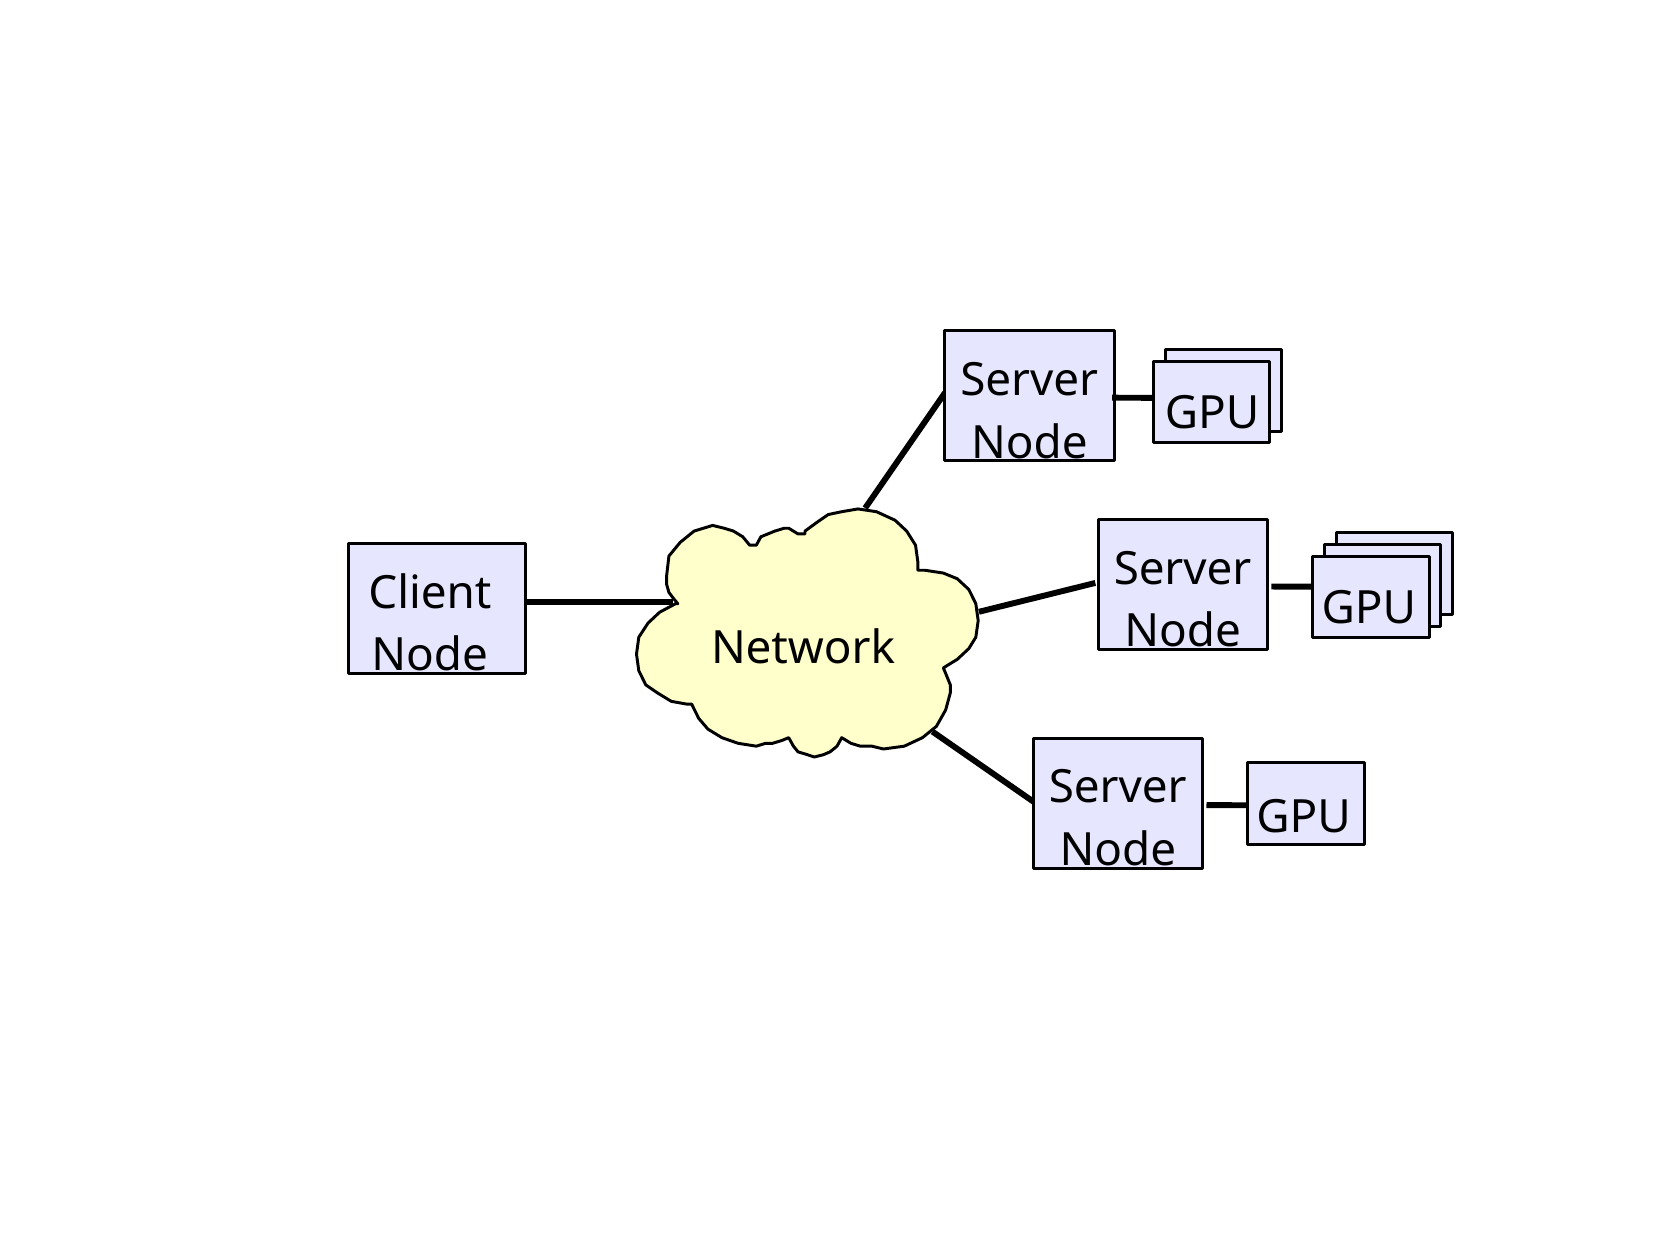

Server
Node
GPU
Server
Node
Client
Node
GPU
Network
Server
Node
GPU